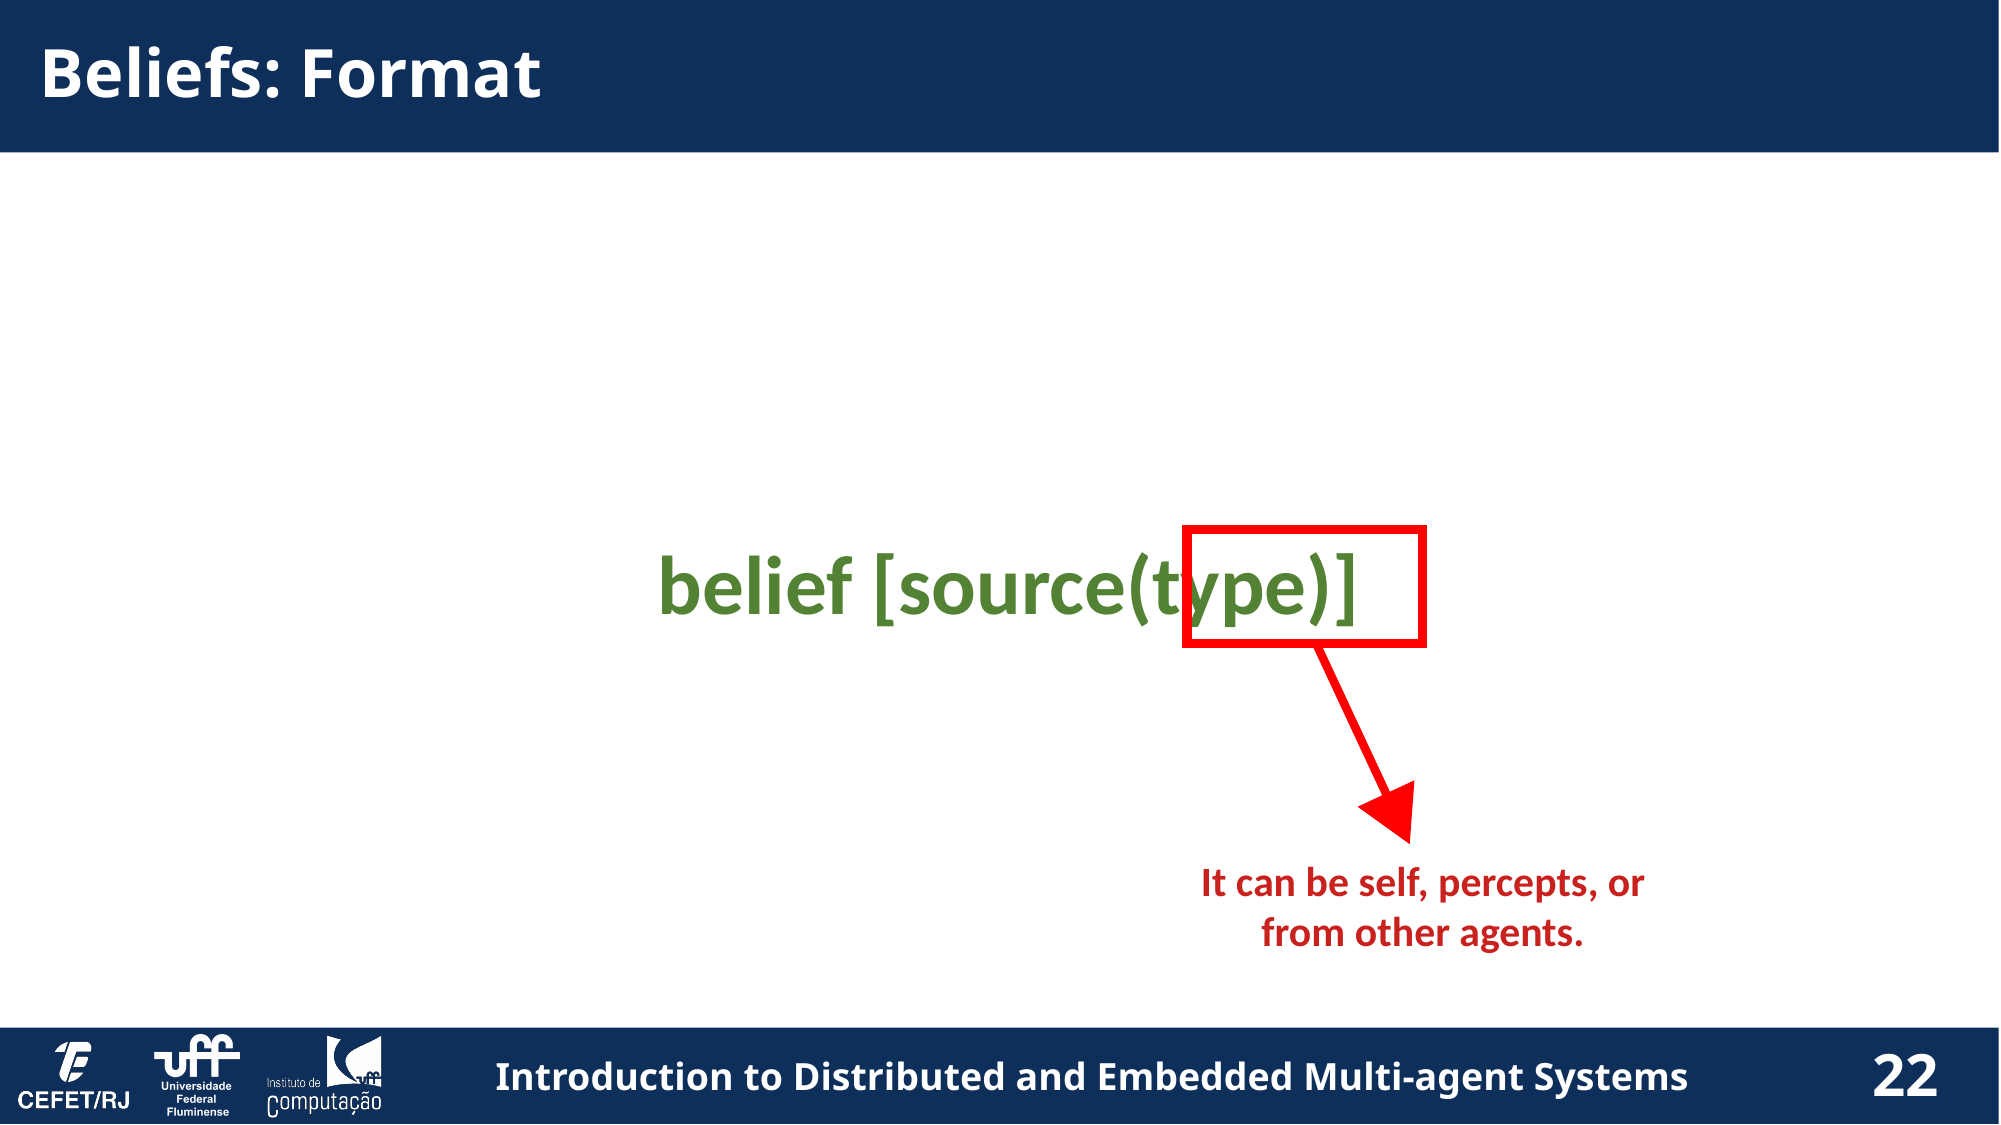

Beliefs: Format
belief [source(type)]
It can be self, percepts, or from other agents.